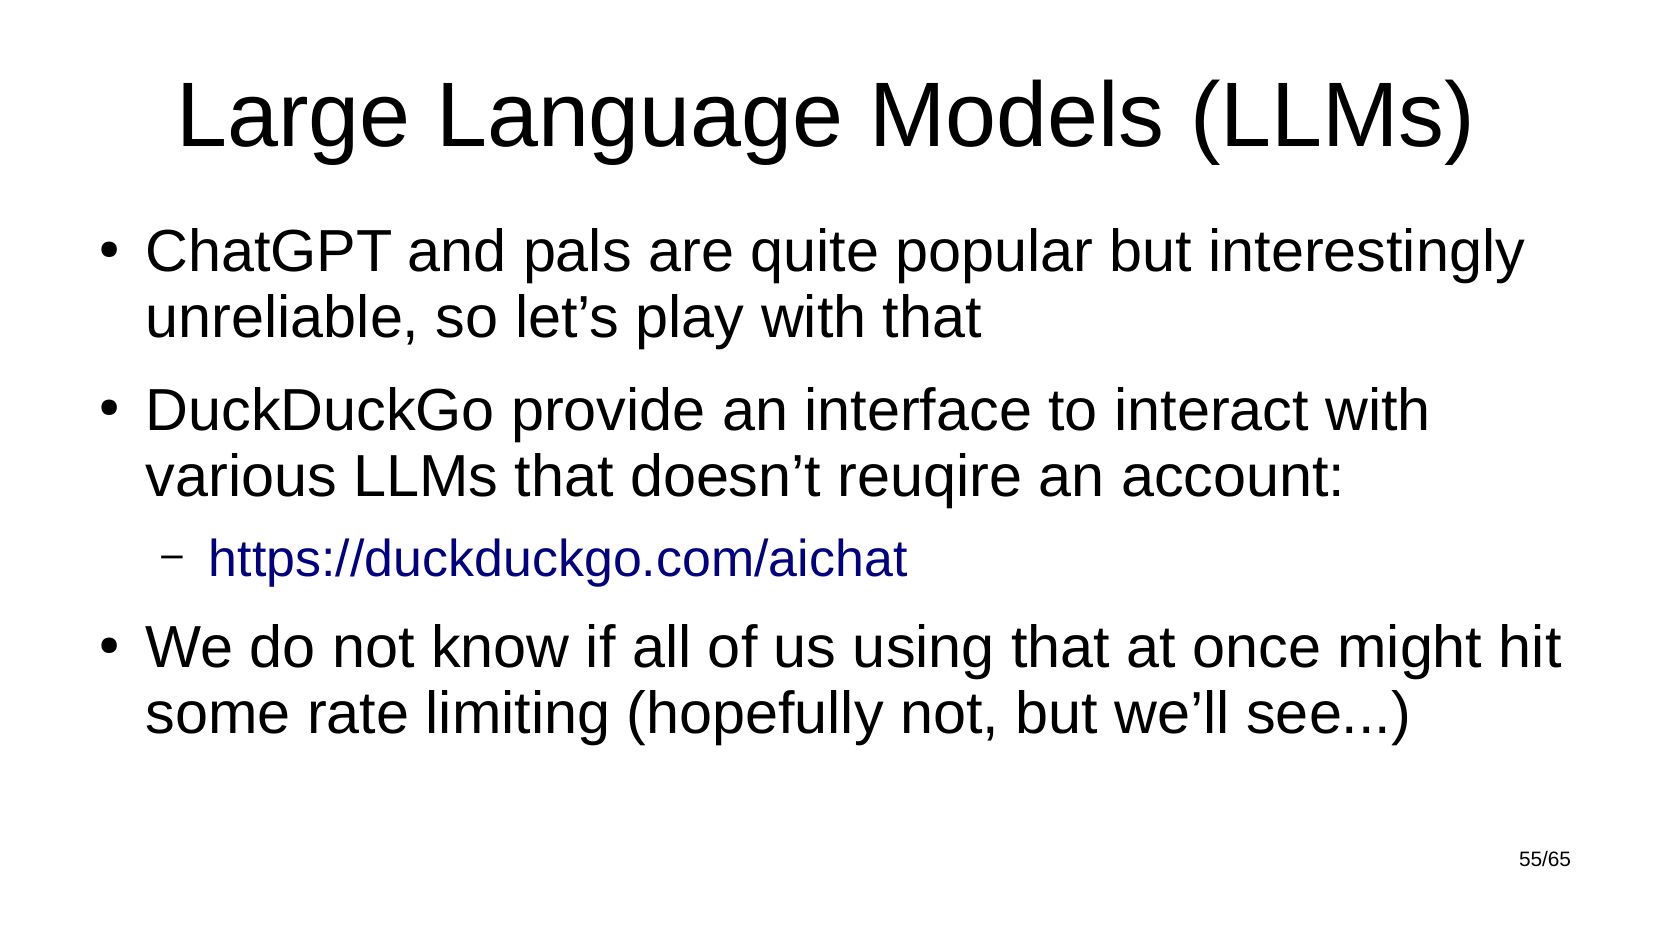

# Large Language Models (LLMs)
ChatGPT and pals are quite popular but interestingly unreliable, so let’s play with that
DuckDuckGo provide an interface to interact with various LLMs that doesn’t reuqire an account:
https://duckduckgo.com/aichat
We do not know if all of us using that at once might hit some rate limiting (hopefully not, but we’ll see...)
55